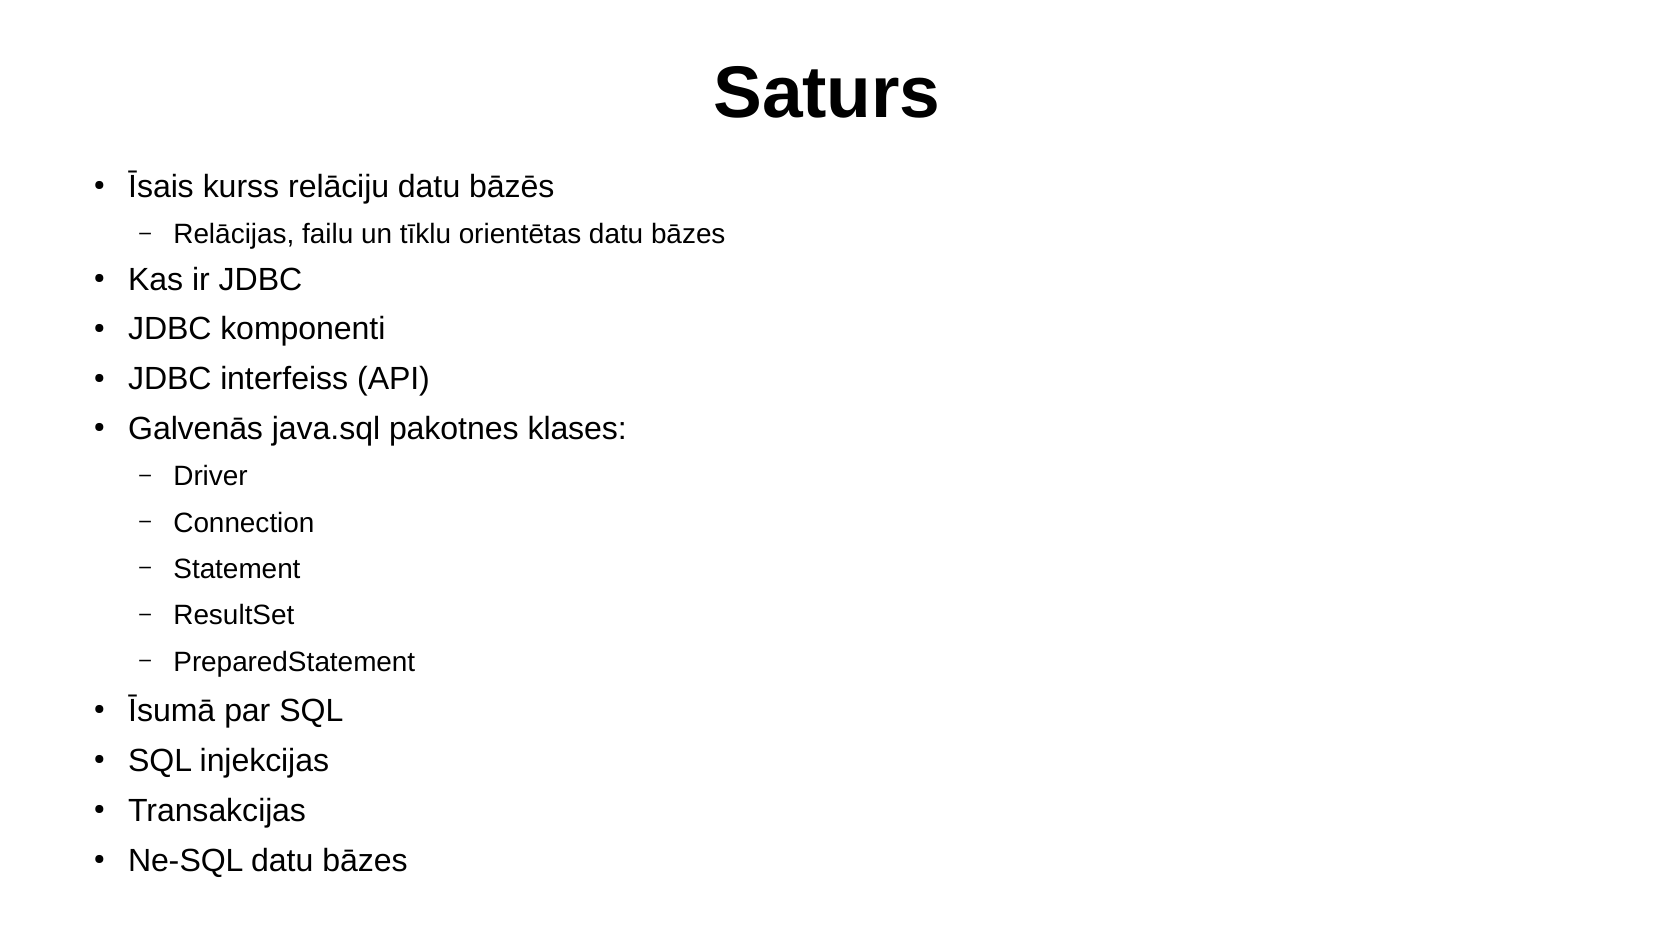

# Saturs
Īsais kurss relāciju datu bāzēs
Relācijas, failu un tīklu orientētas datu bāzes
Kas ir JDBC
JDBC komponenti
JDBC interfeiss (API)
Galvenās java.sql pakotnes klases:
Driver
Connection
Statement
ResultSet
PreparedStatement
Īsumā par SQL
SQL injekcijas
Transakcijas
Ne-SQL datu bāzes